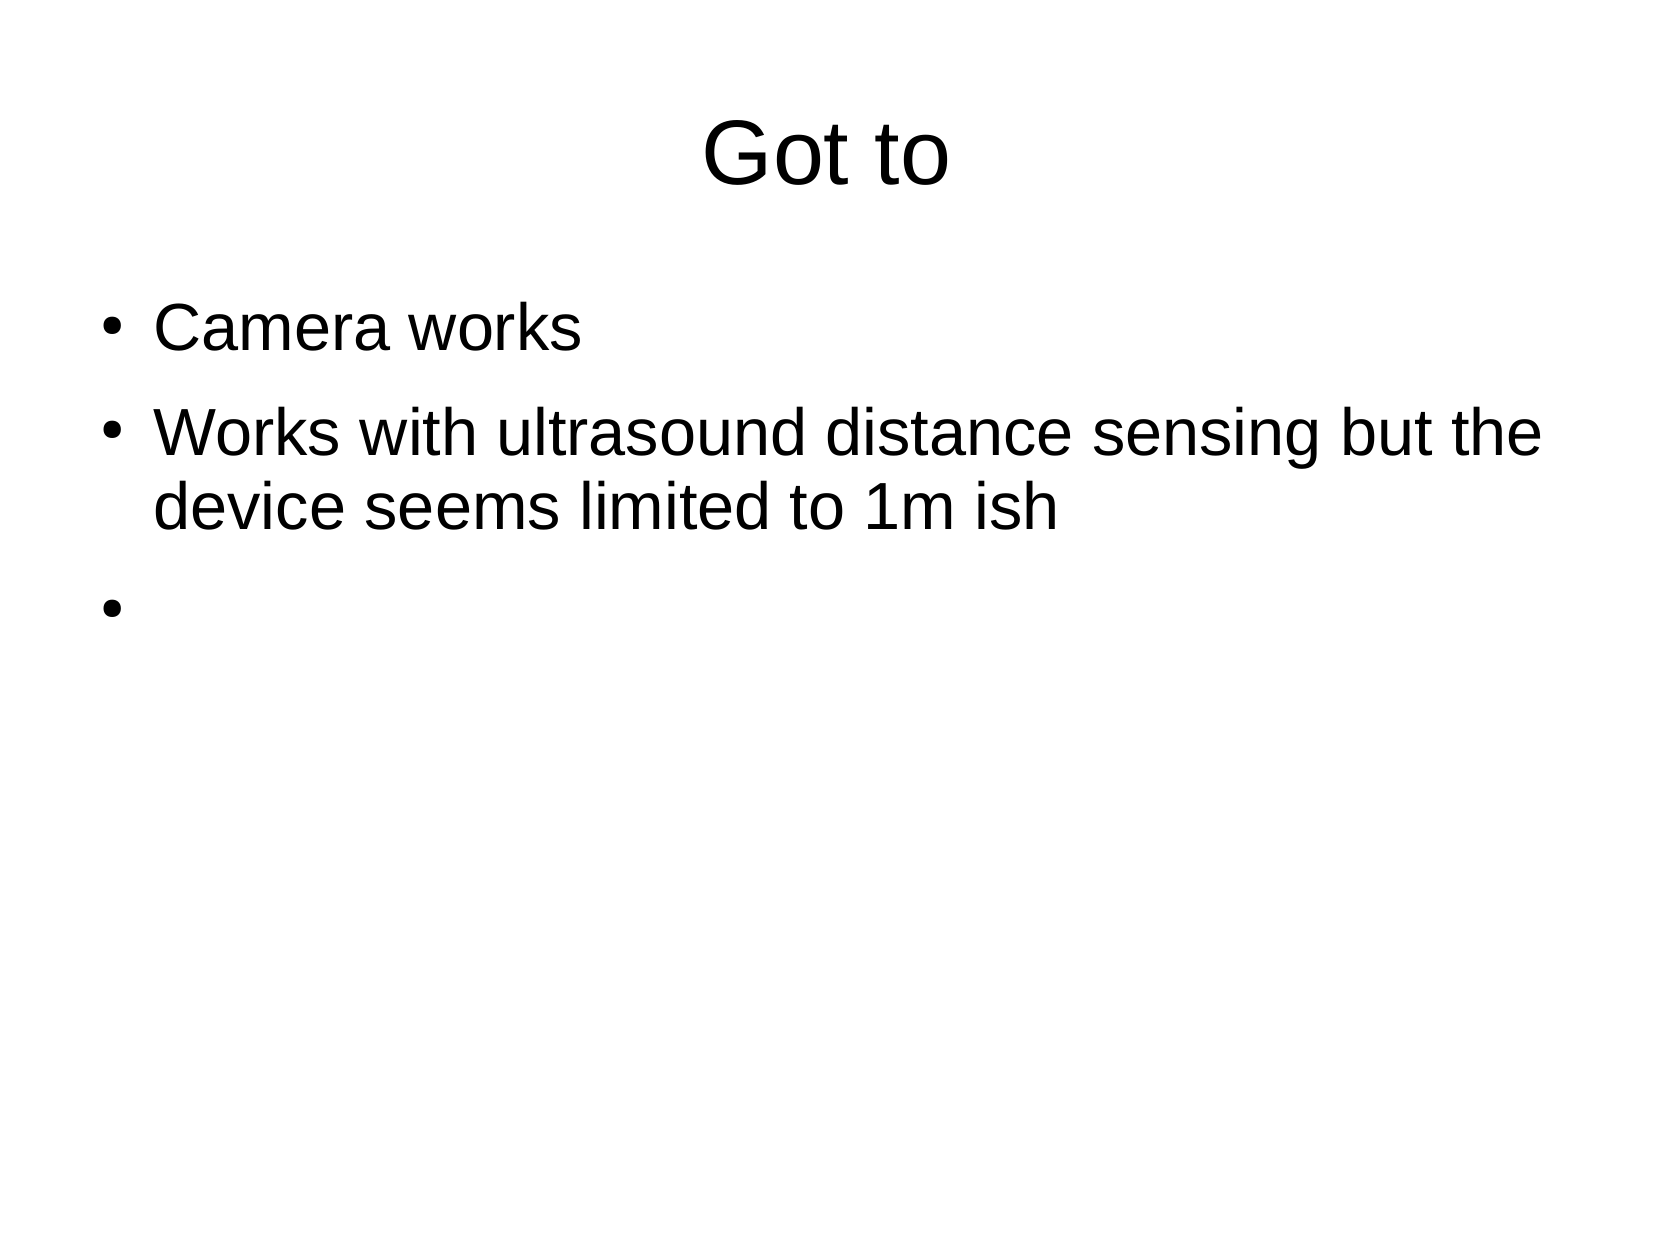

# Got to
Camera works
Works with ultrasound distance sensing but the device seems limited to 1m ish